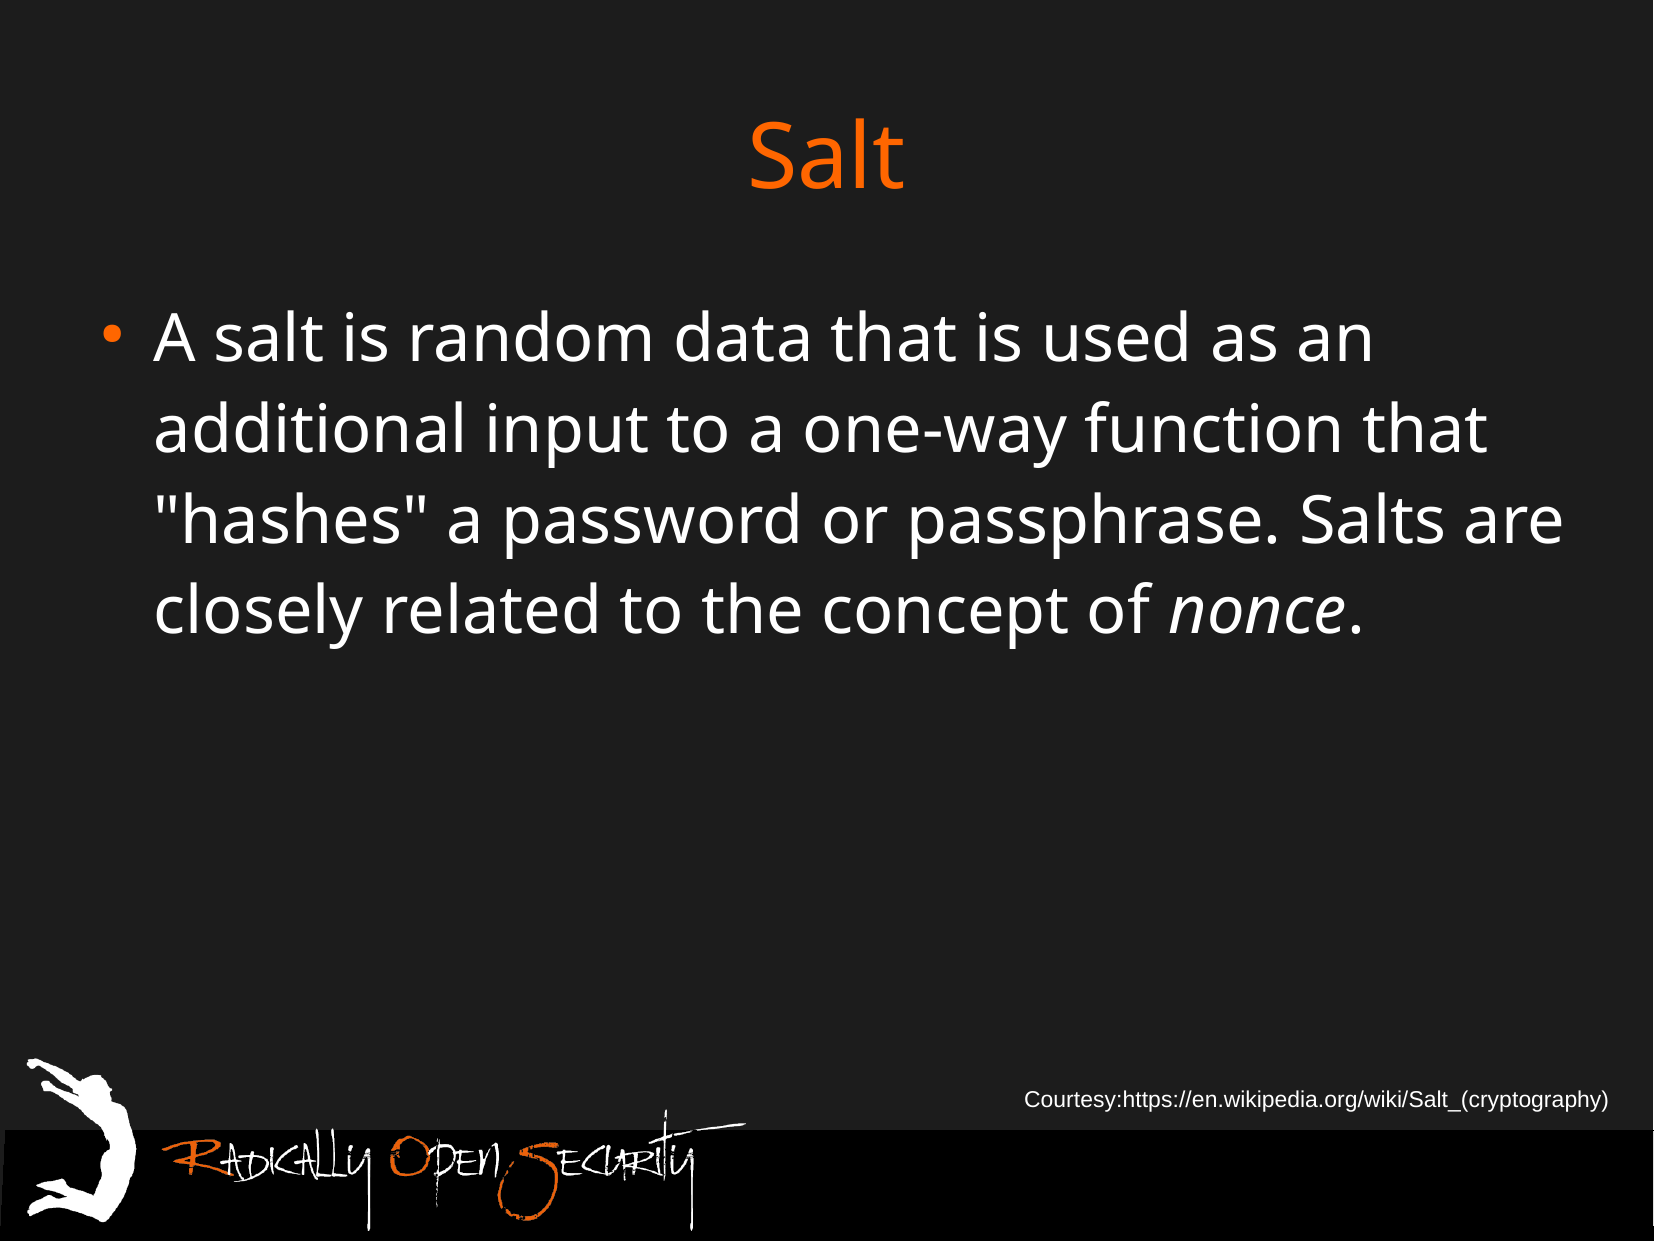

# Salt
A salt is random data that is used as an additional input to a one-way function that "hashes" a password or passphrase. Salts are closely related to the concept of nonce.
Courtesy:https://en.wikipedia.org/wiki/Salt_(cryptography)